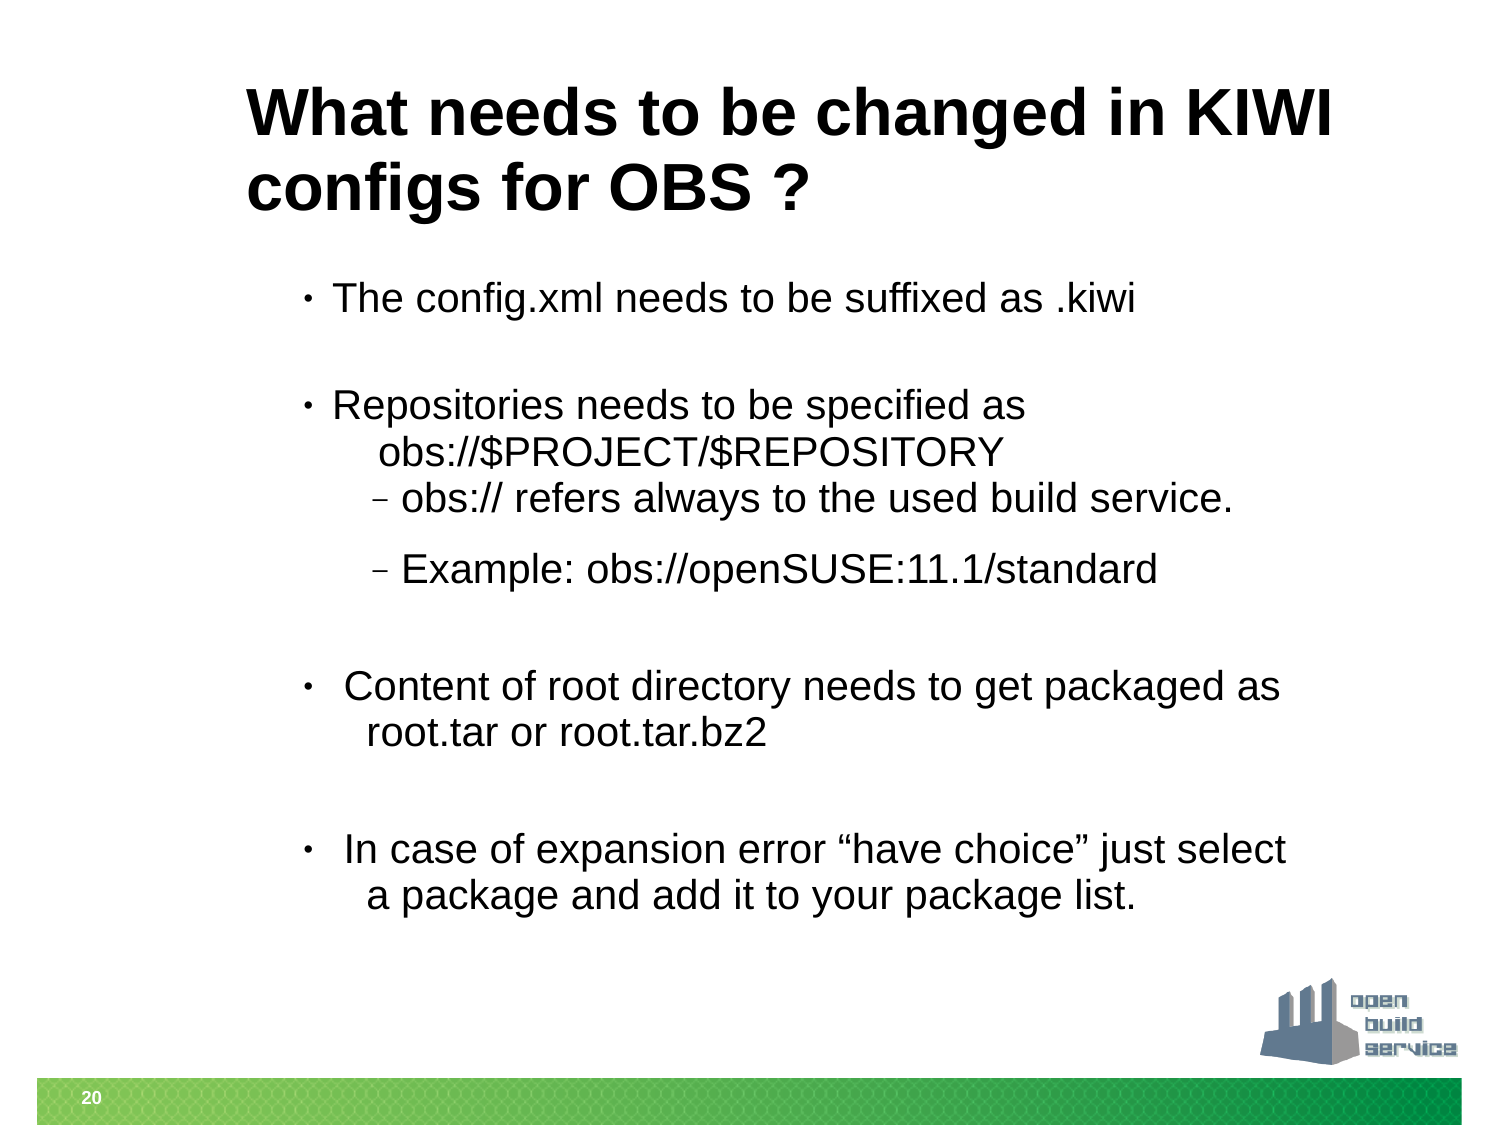

# What needs to be changed in KIWI configs for OBS ?
The config.xml needs to be suffixed as .kiwi
Repositories needs to be specified as
 obs://$PROJECT/$REPOSITORY
obs:// refers always to the used build service.
Example: obs://openSUSE:11.1/standard
 Content of root directory needs to get packaged as
 root.tar or root.tar.bz2
 In case of expansion error “have choice” just select
 a package and add it to your package list.